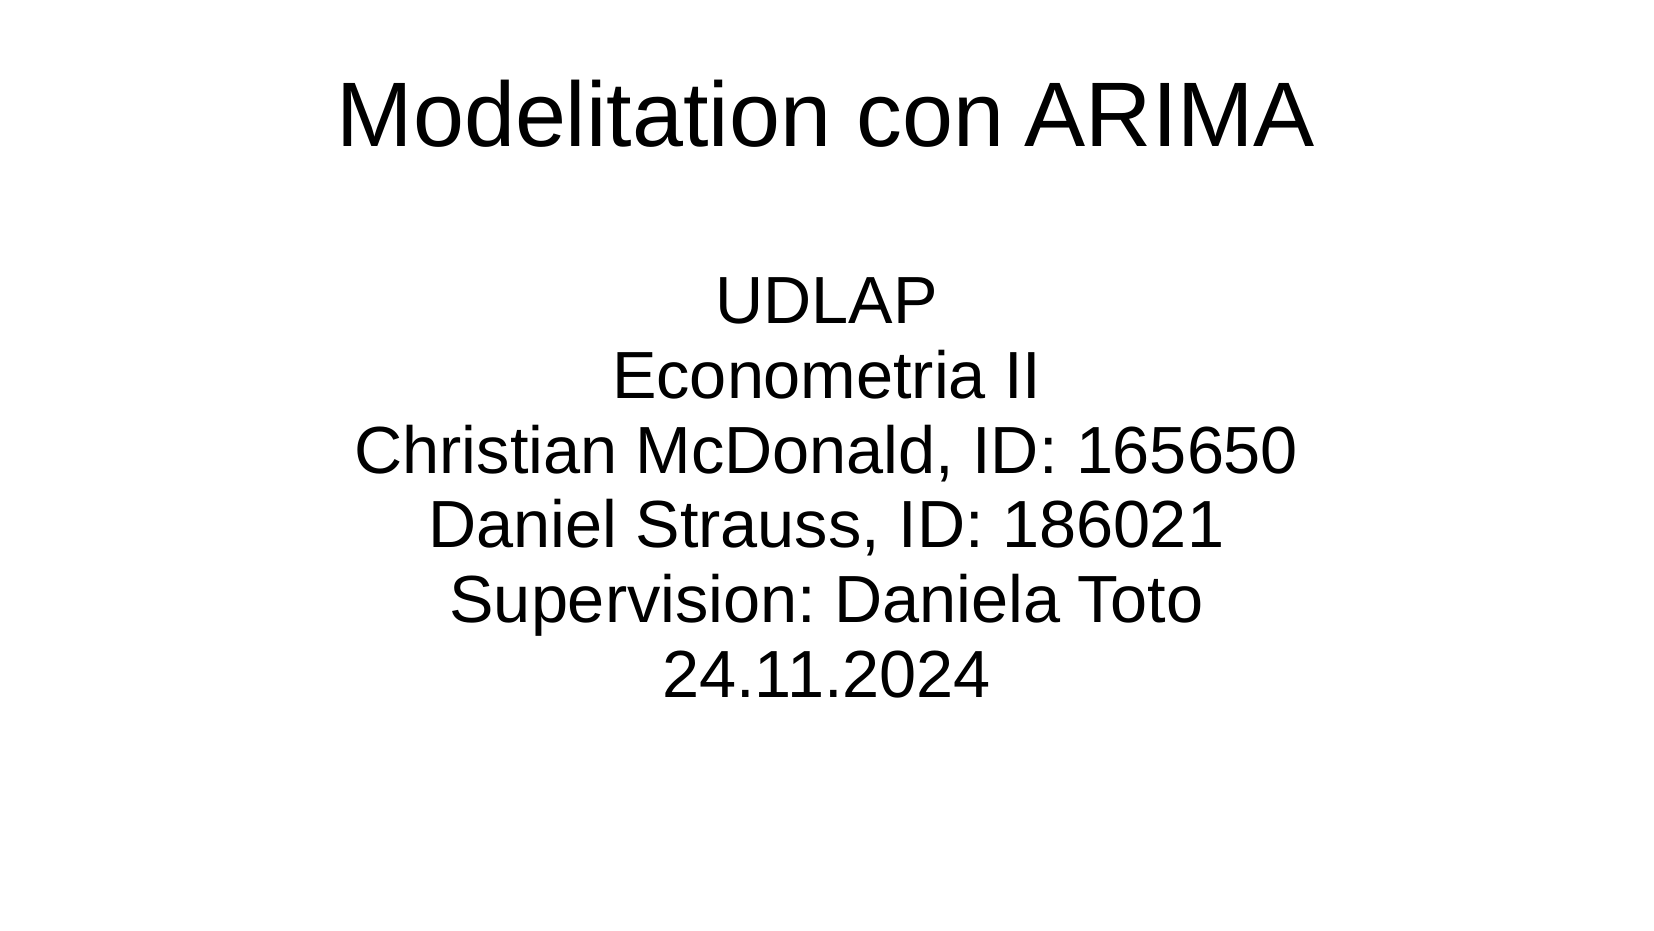

# Modelitation con ARIMA
UDLAP
Econometria II
Christian McDonald, ID: 165650
Daniel Strauss, ID: 186021
Supervision: Daniela Toto
24.11.2024